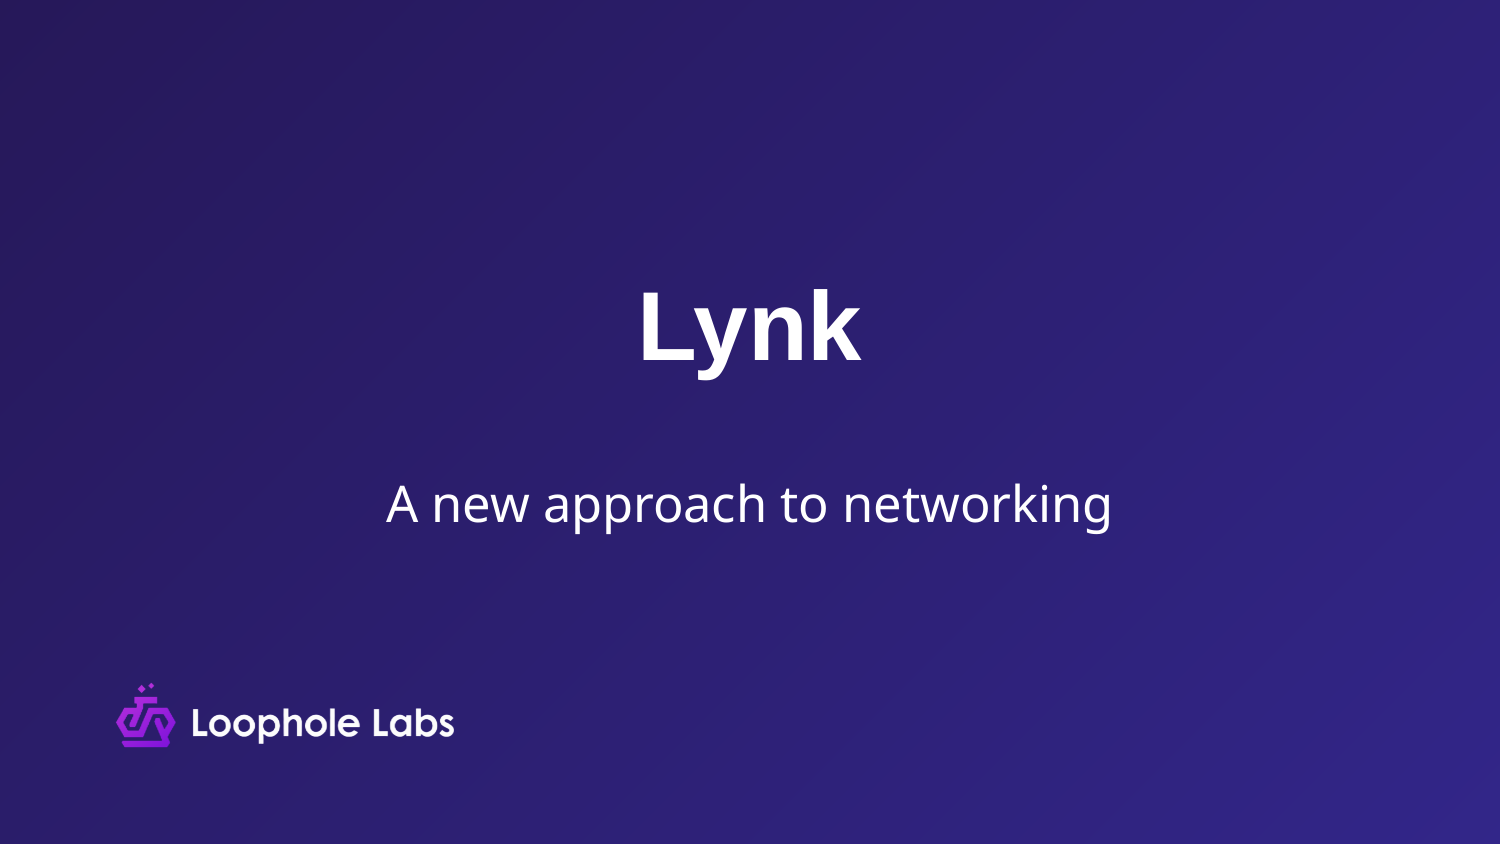

# Lynk
A new approach to networking